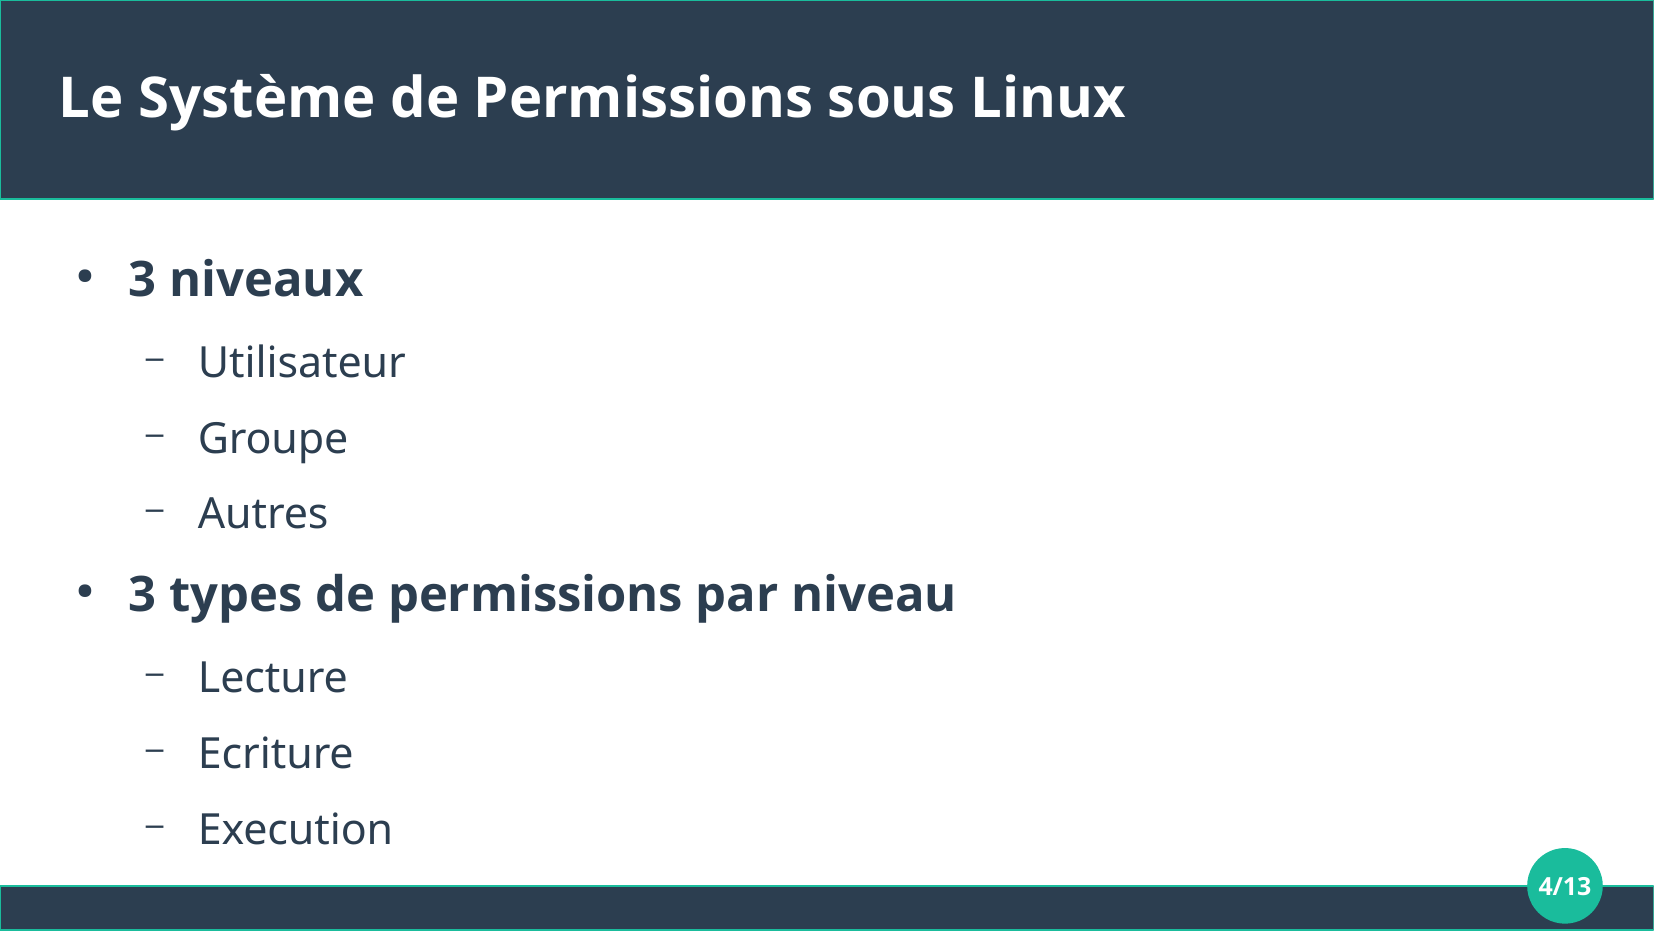

# Le Système de Permissions sous Linux
3 niveaux
Utilisateur
Groupe
Autres
3 types de permissions par niveau
Lecture
Ecriture
Execution
4